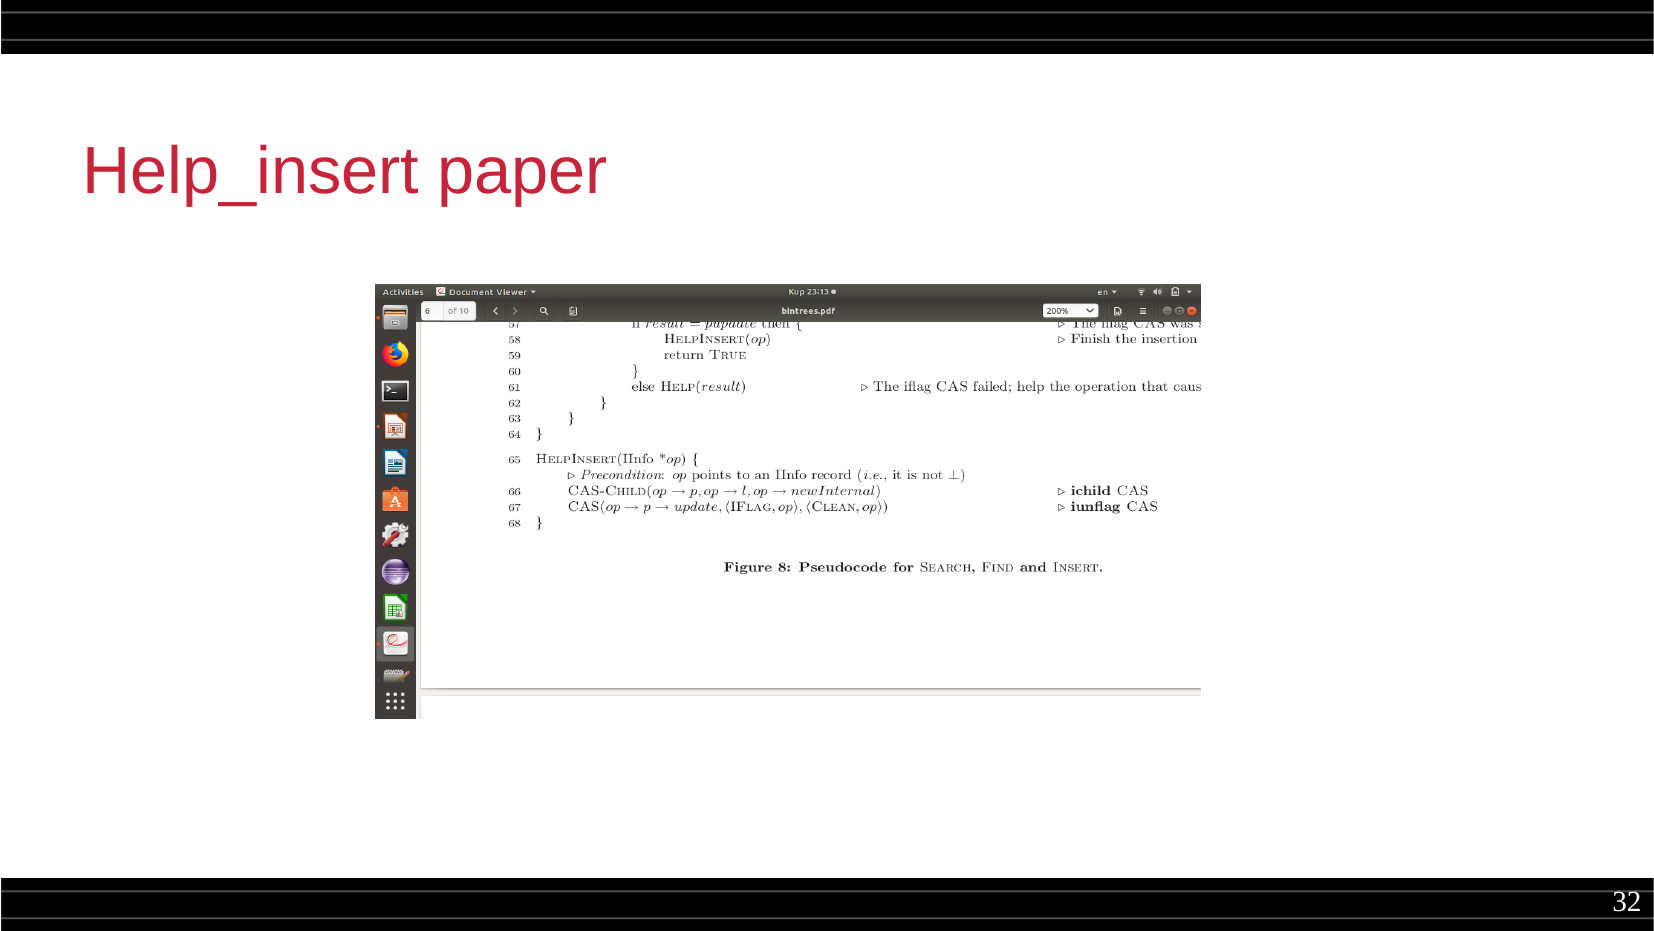

# Help_insert paper
which has as a definition